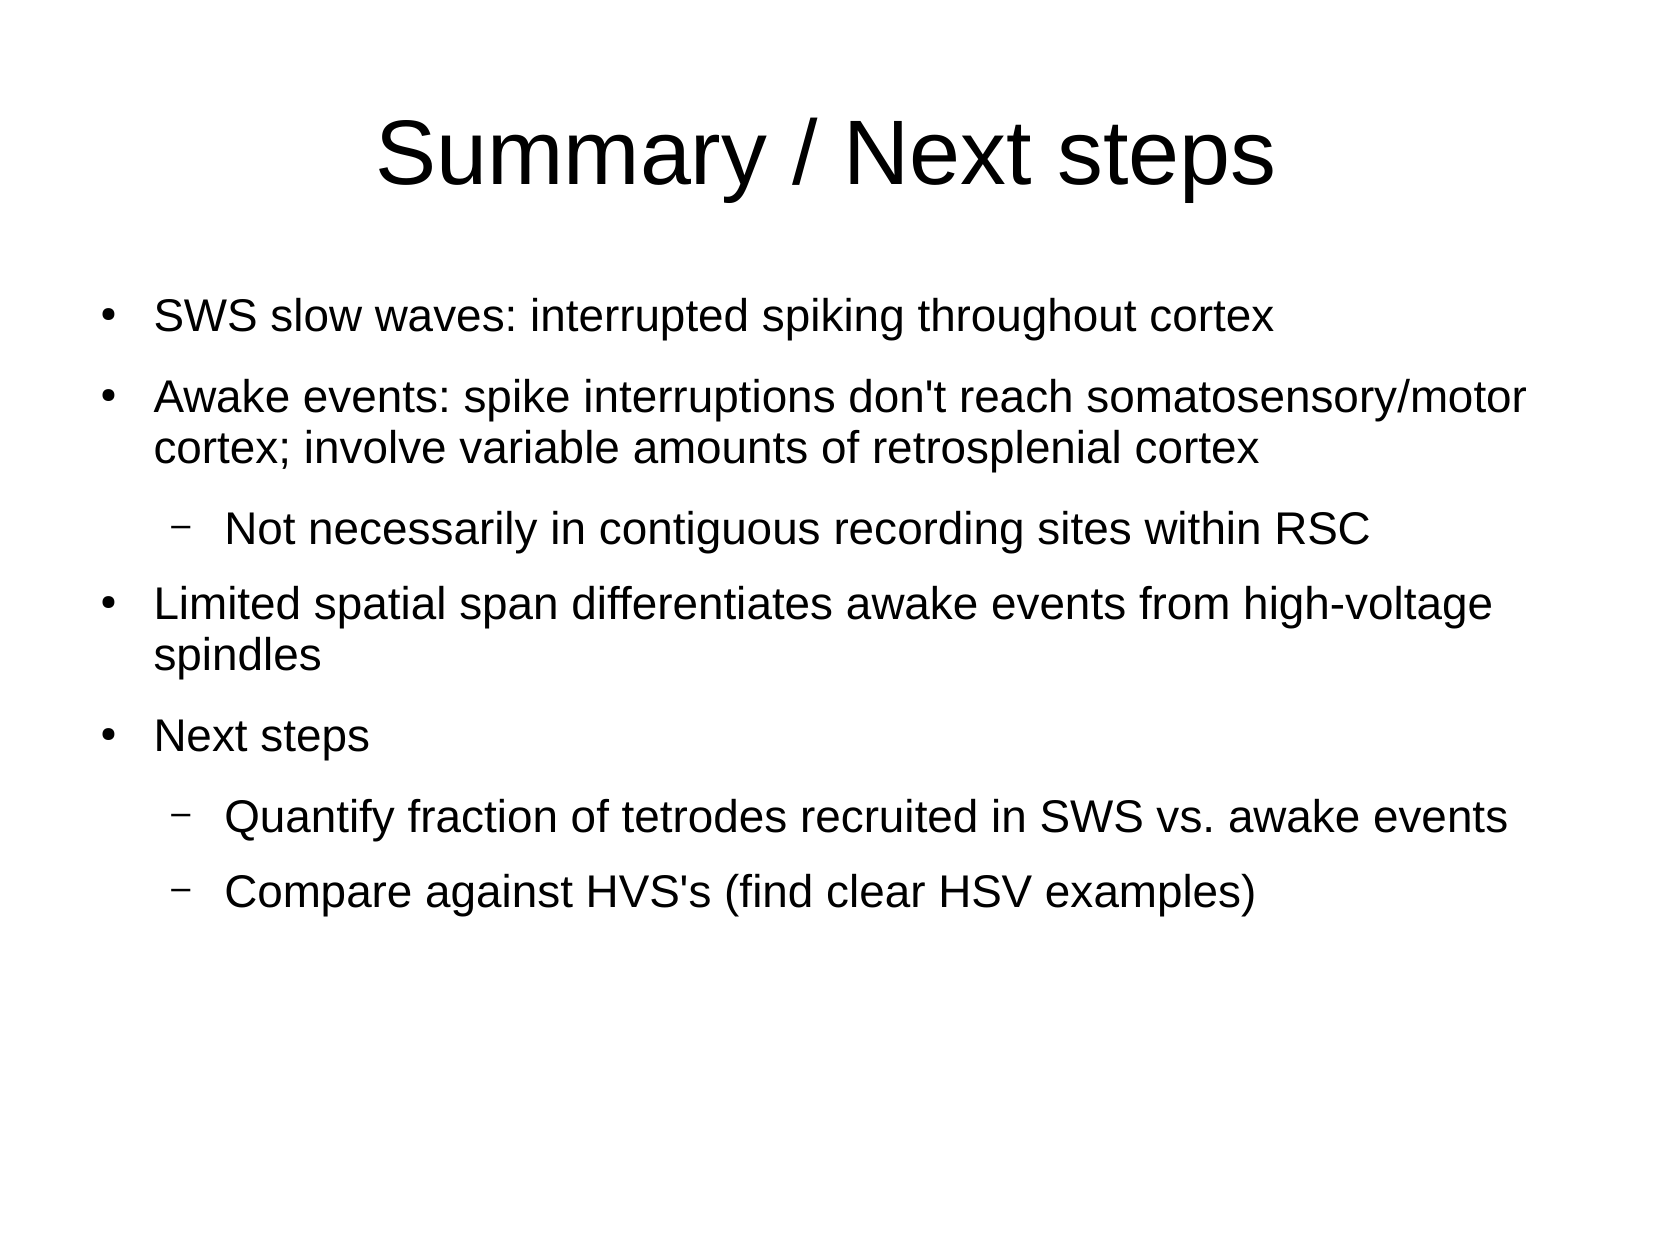

# Summary / Next steps
SWS slow waves: interrupted spiking throughout cortex
Awake events: spike interruptions don't reach somatosensory/motor cortex; involve variable amounts of retrosplenial cortex
Not necessarily in contiguous recording sites within RSC
Limited spatial span differentiates awake events from high-voltage spindles
Next steps
Quantify fraction of tetrodes recruited in SWS vs. awake events
Compare against HVS's (find clear HSV examples)